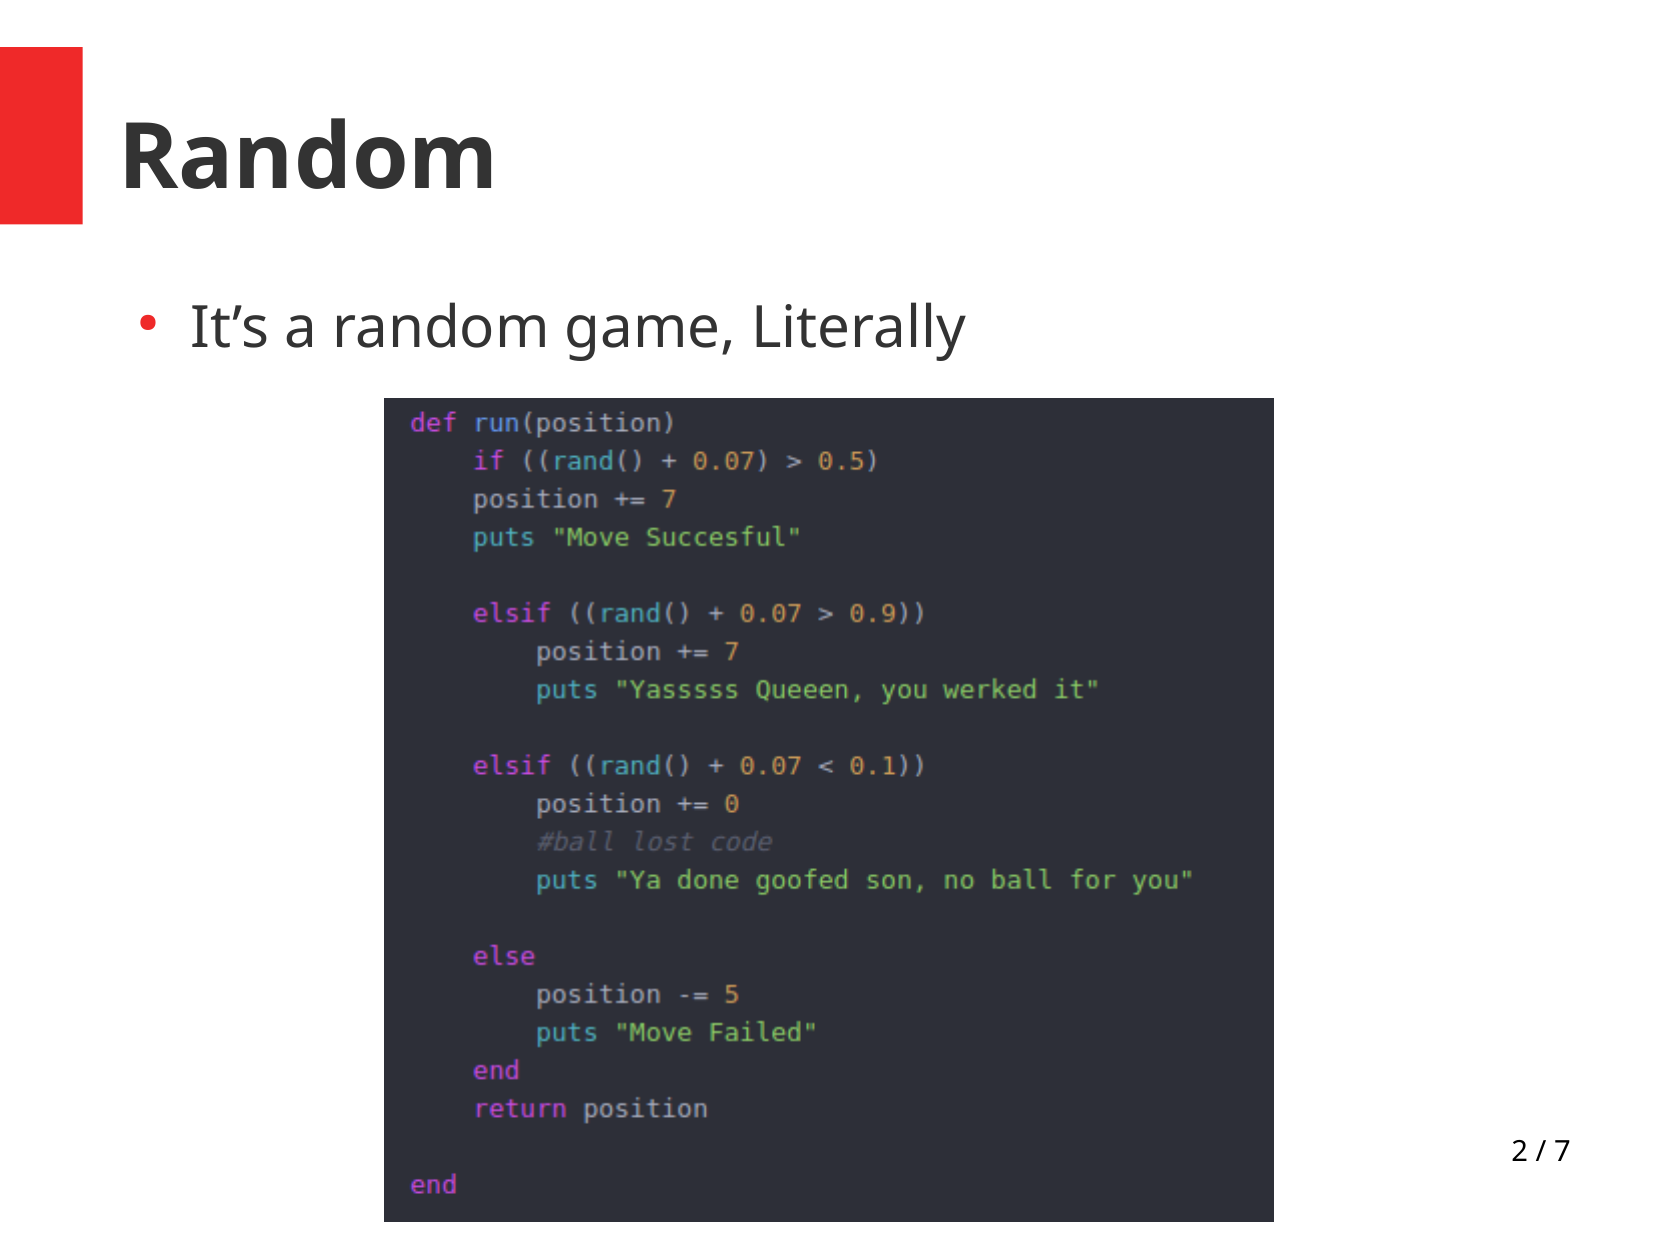

# Random
It’s a random game, Literally
2